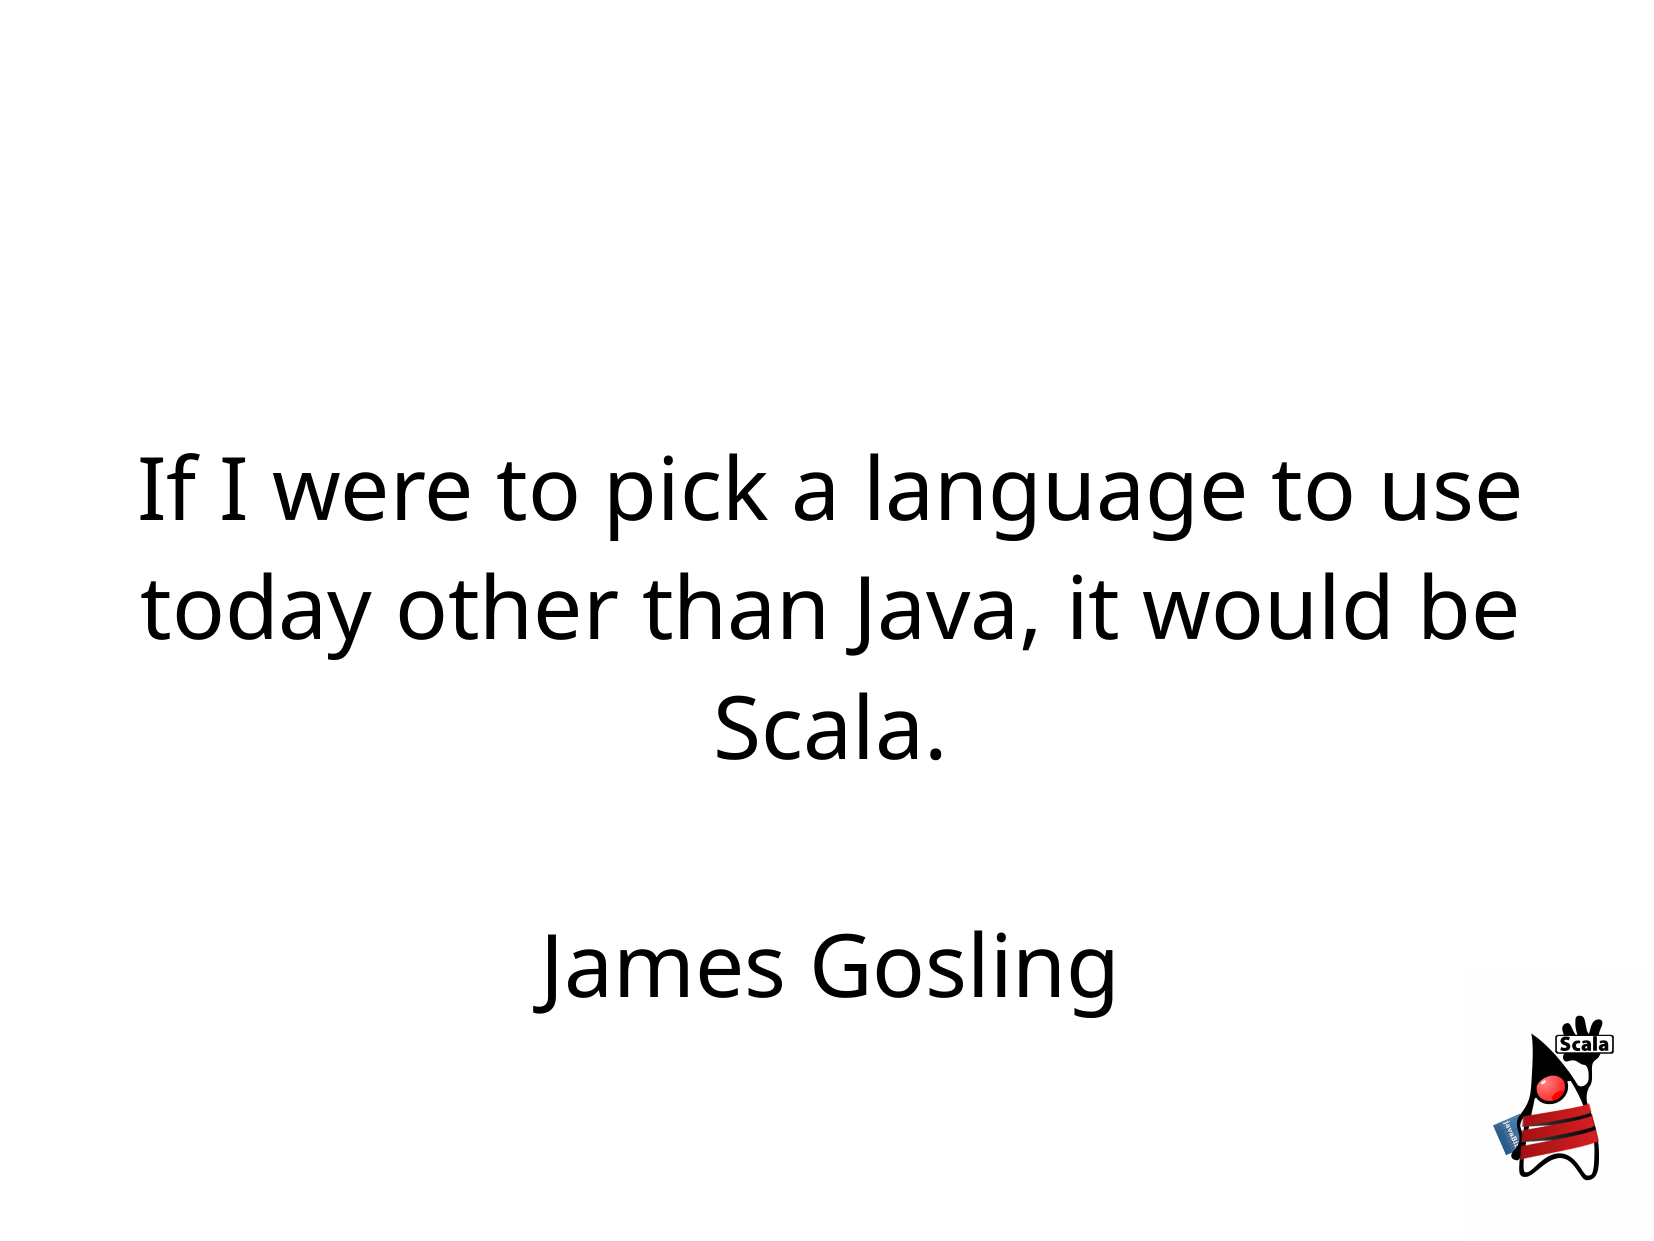

If I were to pick a language to use today other than Java, it would be Scala.
James Gosling